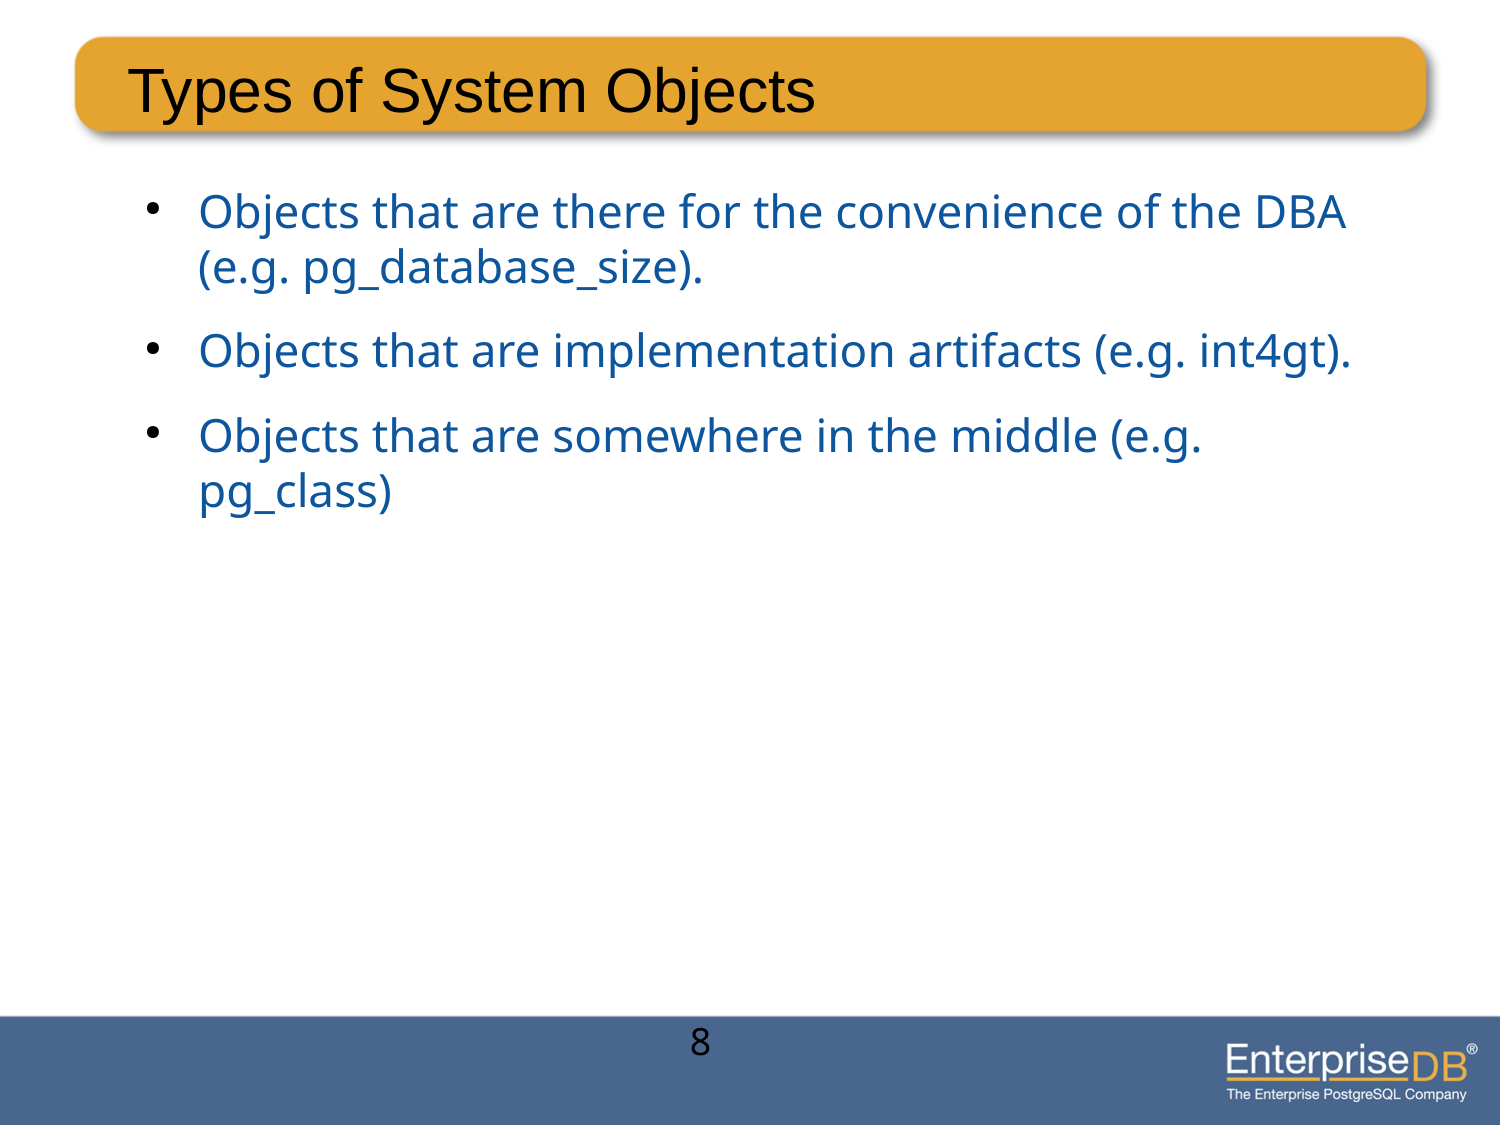

# Types of System Objects
Objects that are there for the convenience of the DBA (e.g. pg_database_size).
Objects that are implementation artifacts (e.g. int4gt).
Objects that are somewhere in the middle (e.g. pg_class)